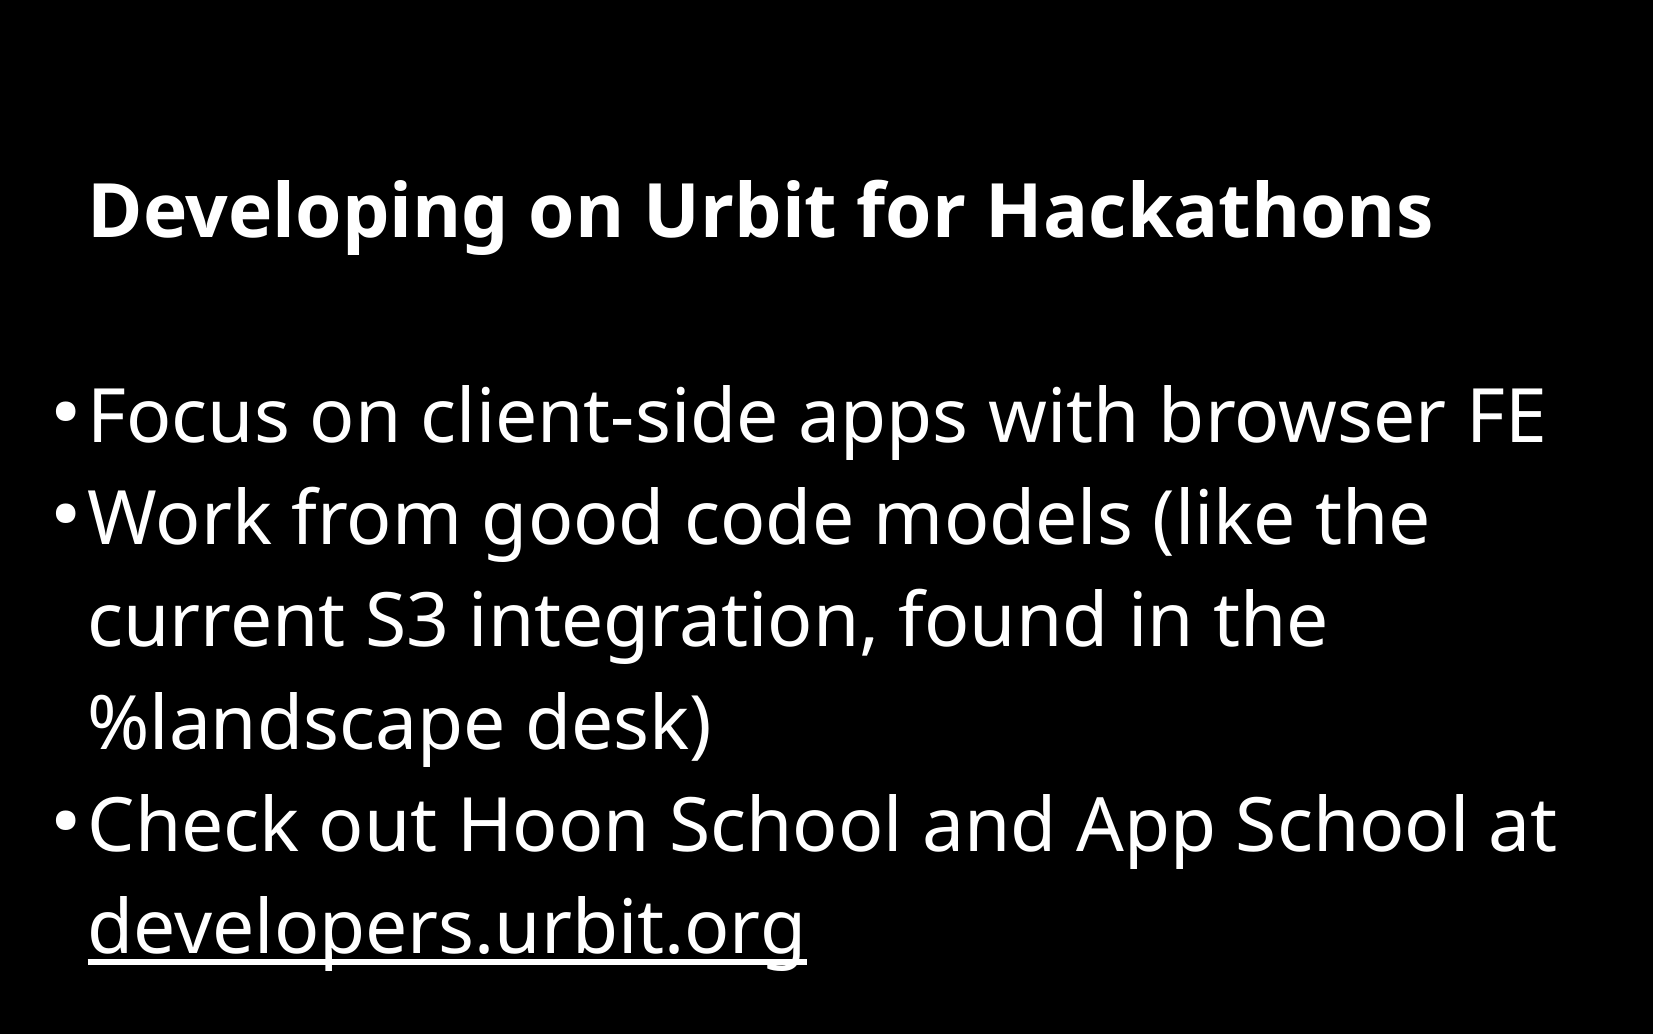

Developing on Urbit for Hackathons
Focus on client-side apps with browser FE
Work from good code models (like the current S3 integration, found in the %landscape desk)
Check out Hoon School and App School at developers.urbit.org
Discord:	~lagrev-nocfep#3061
Twitter:	@sigilante
Urbit:		~lagrev-nocfep